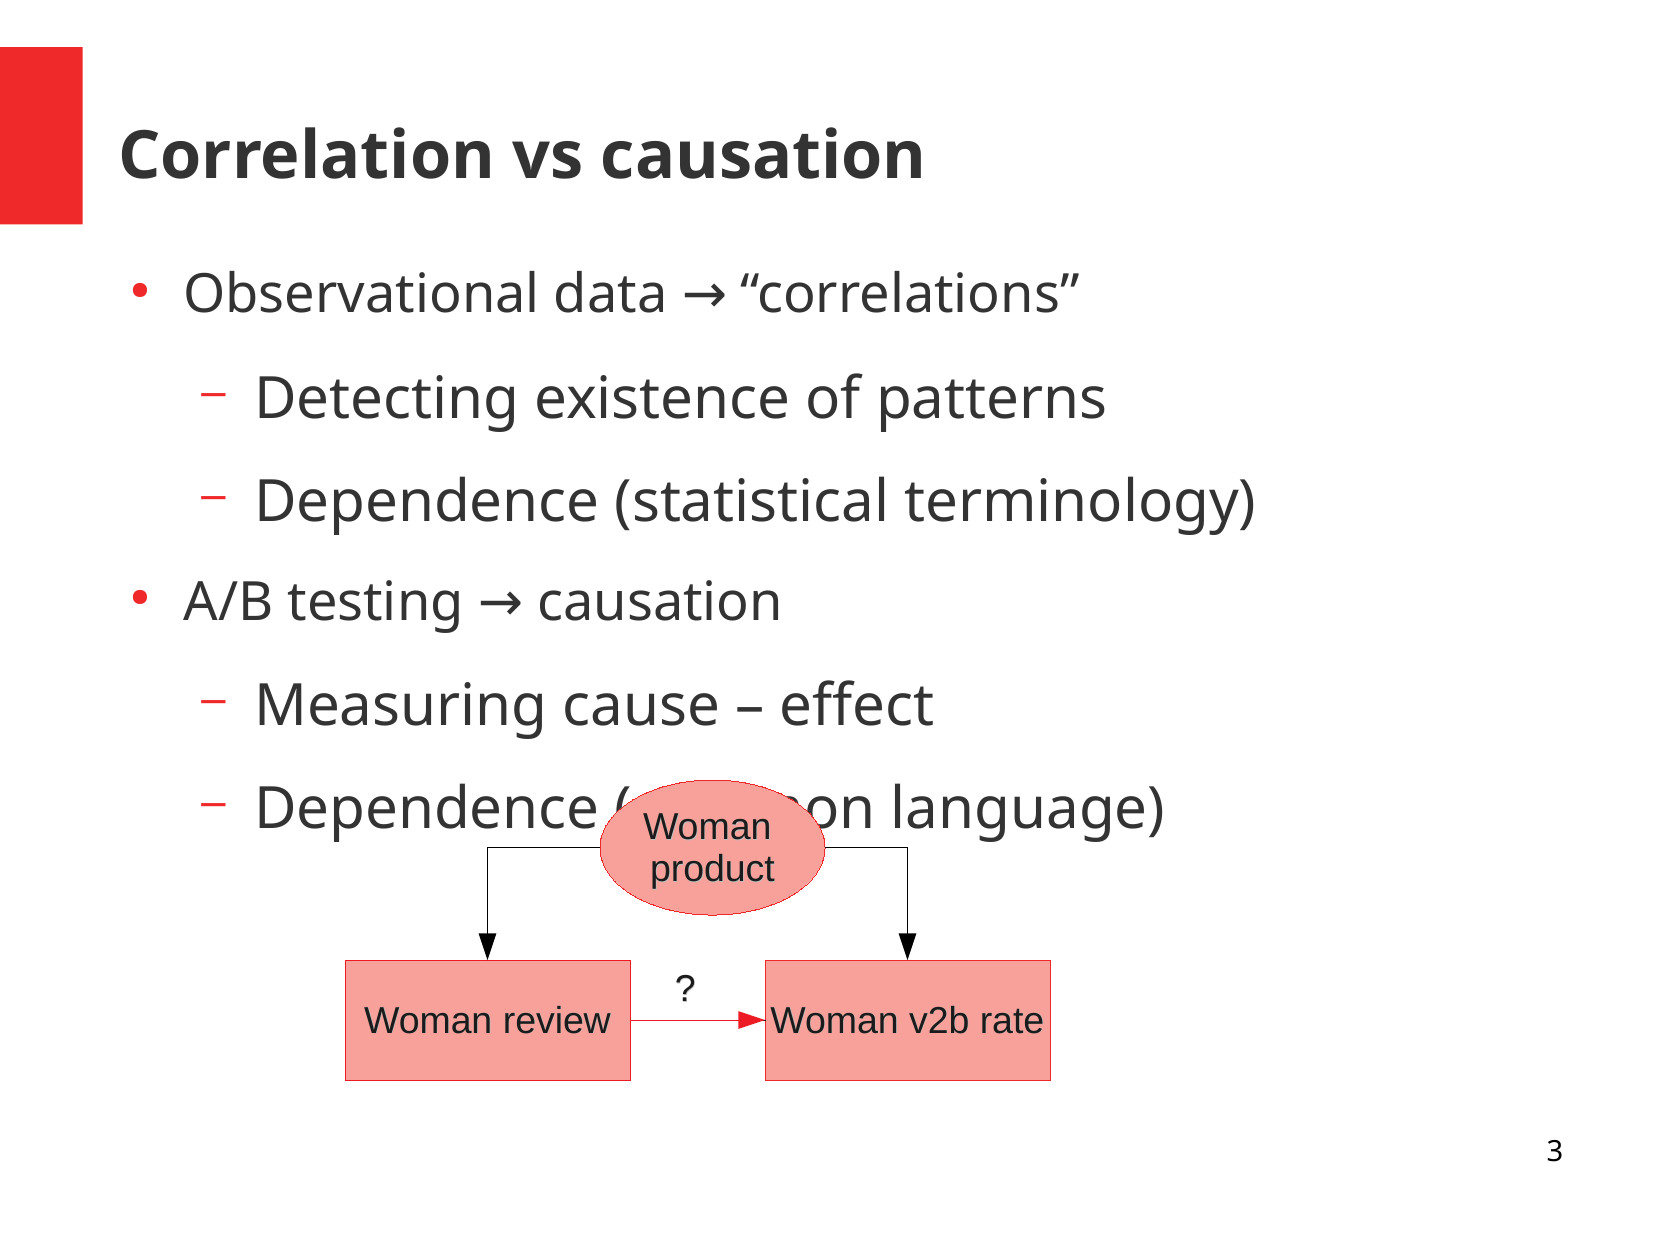

# Correlation vs causation
Observational data → “correlations”
Detecting existence of patterns
Dependence (statistical terminology)
A/B testing → causation
Measuring cause – effect
Dependence (common language)
Woman
product
Woman review
?
Woman v2b rate
3